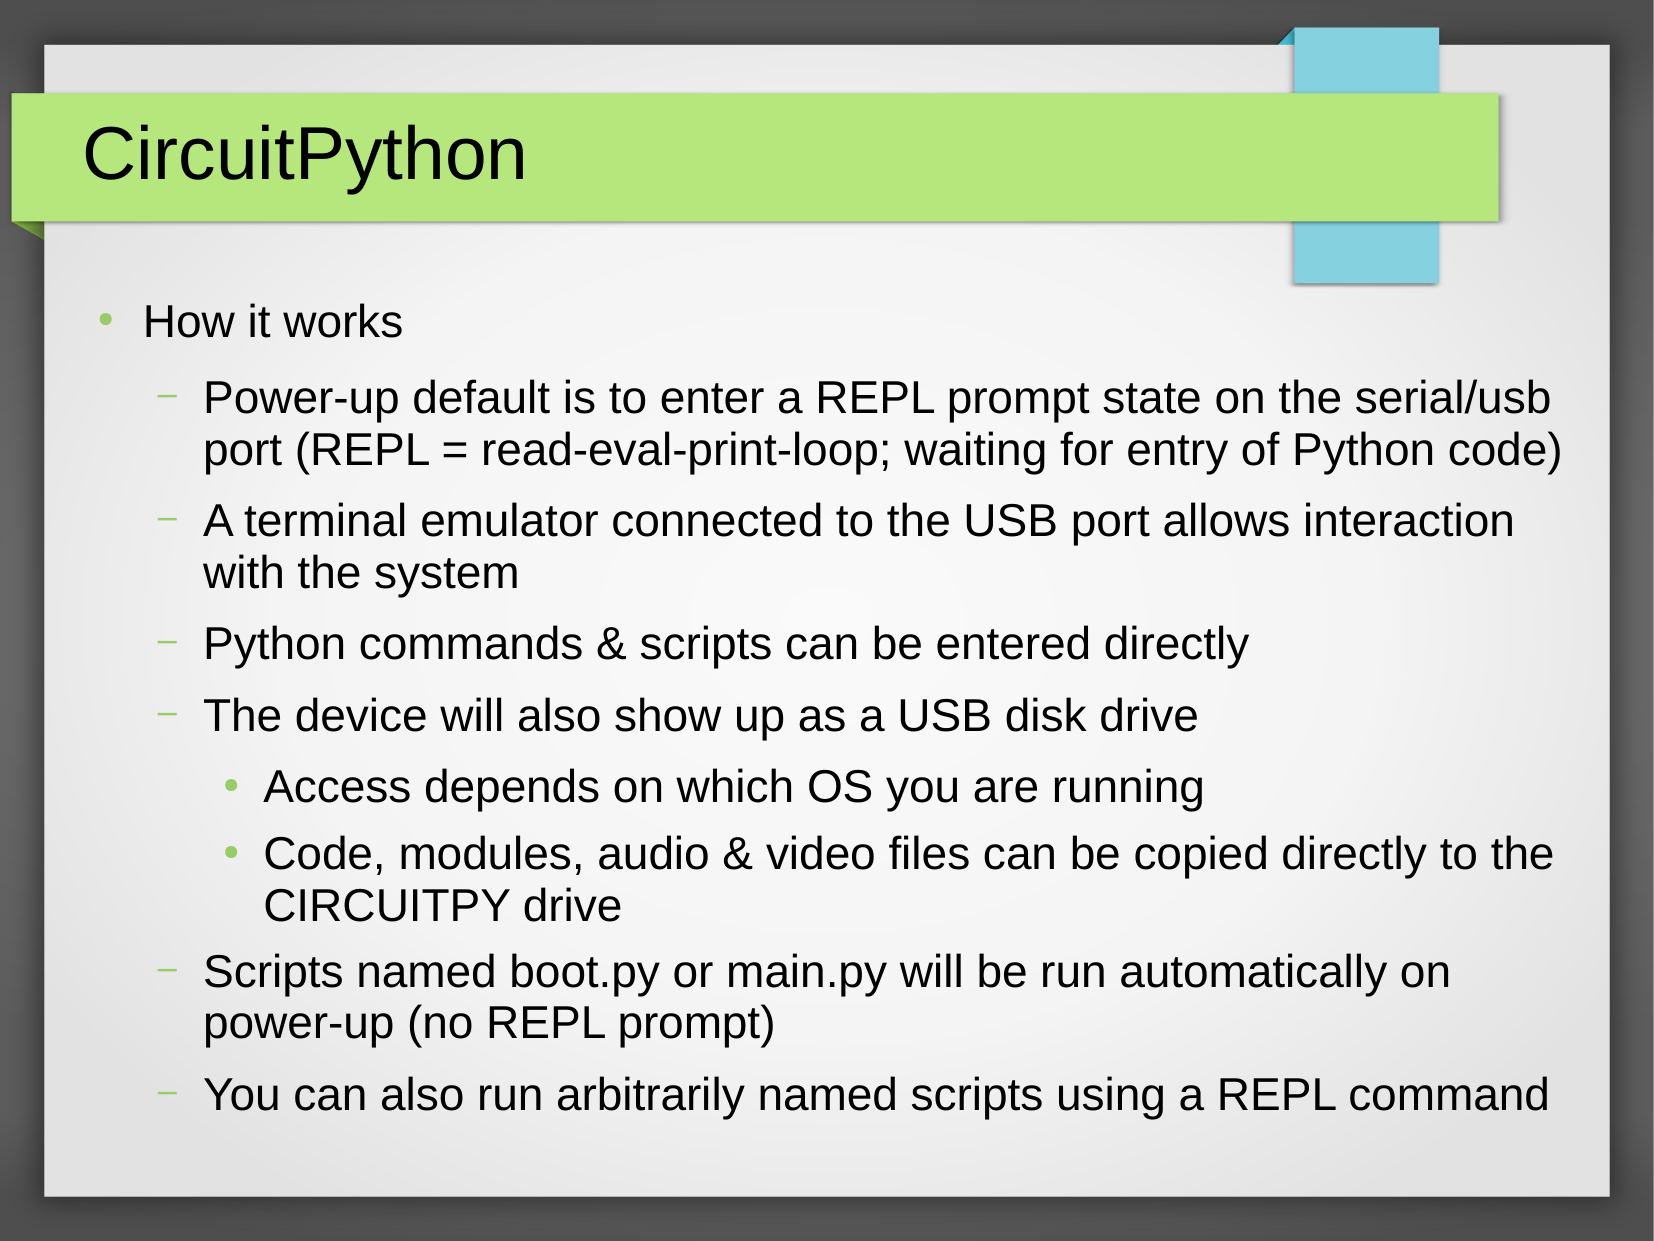

# CircuitPython
How it works
Power-up default is to enter a REPL prompt state on the serial/usb port (REPL = read-eval-print-loop; waiting for entry of Python code)
A terminal emulator connected to the USB port allows interaction with the system
Python commands & scripts can be entered directly
The device will also show up as a USB disk drive
Access depends on which OS you are running
Code, modules, audio & video files can be copied directly to the CIRCUITPY drive
Scripts named boot.py or main.py will be run automatically on power-up (no REPL prompt)
You can also run arbitrarily named scripts using a REPL command